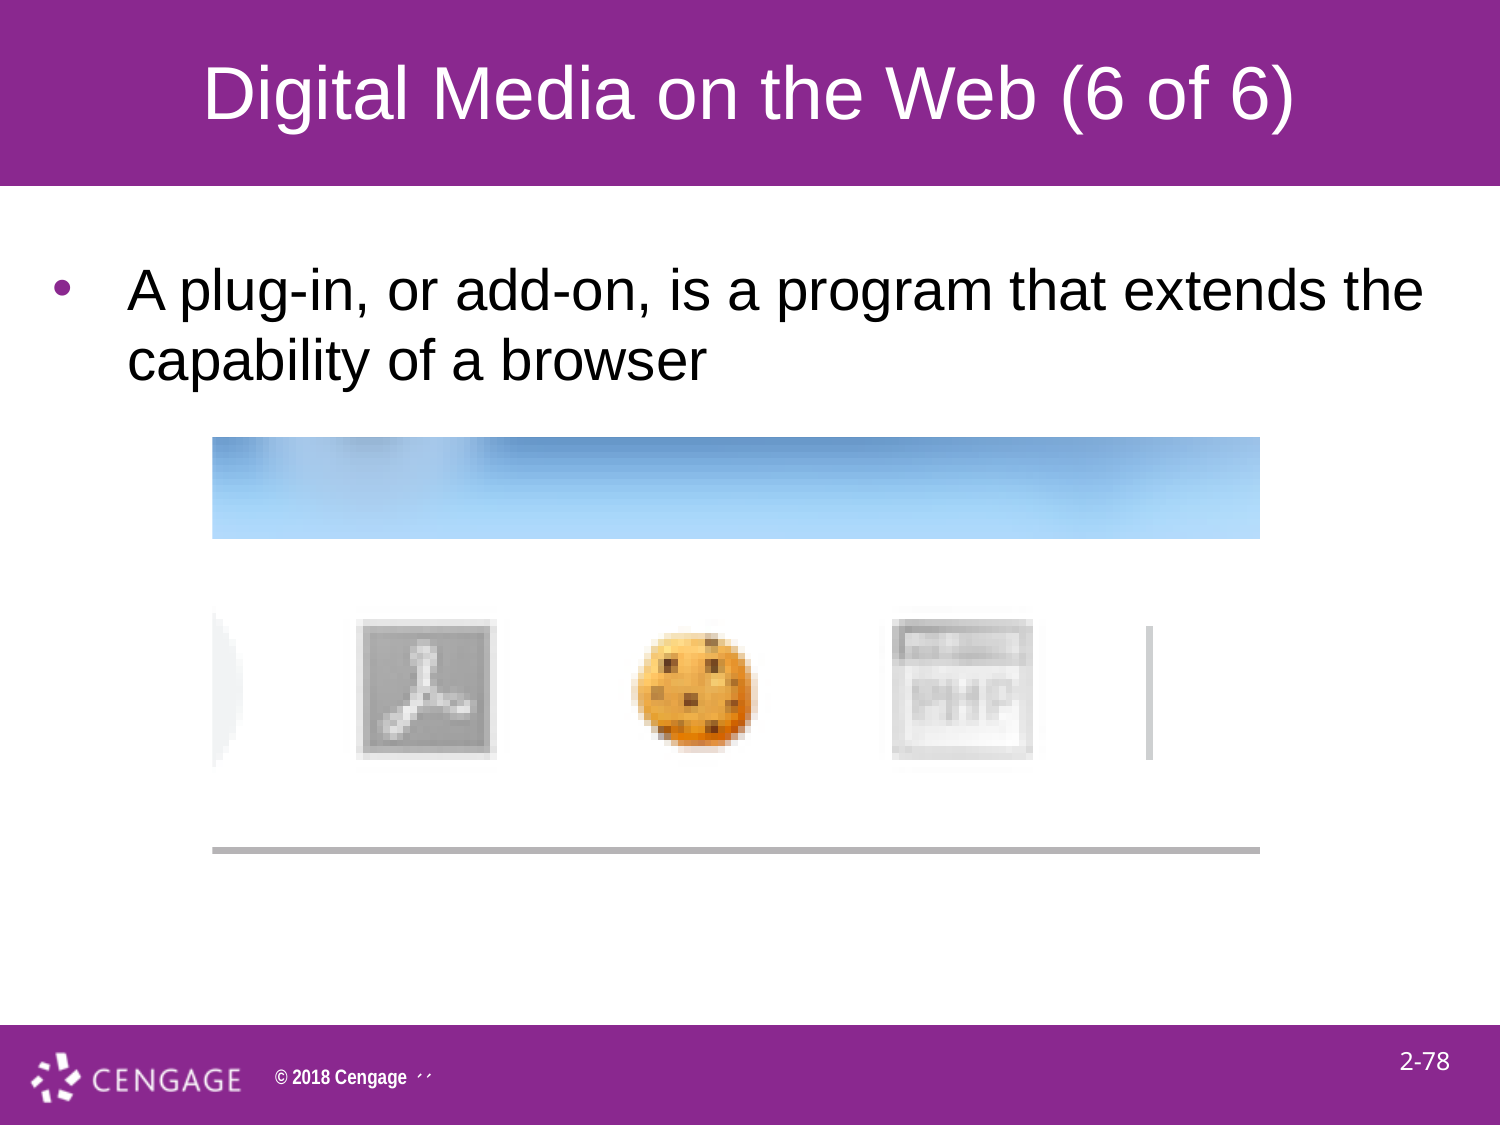

# Digital Media on the Web (6 of 6)
A plug-in, or add-on, is a program that extends the capability of a browser